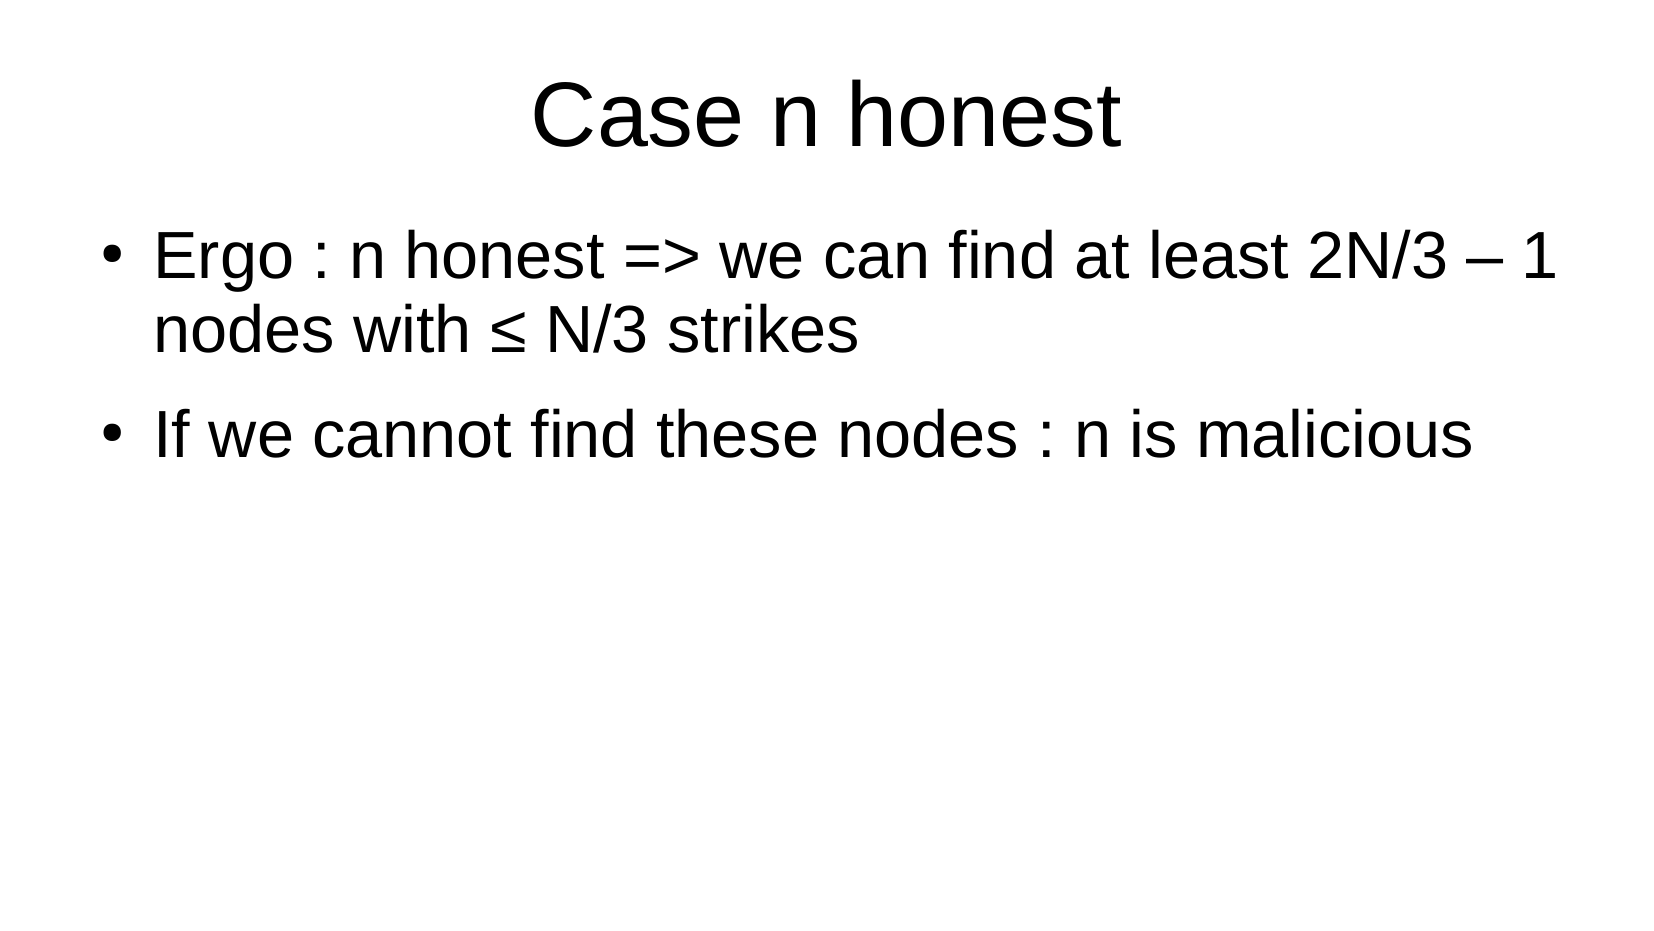

# Case n honest
Ergo : n honest => we can find at least 2N/3 – 1 nodes with ≤ N/3 strikes
If we cannot find these nodes : n is malicious